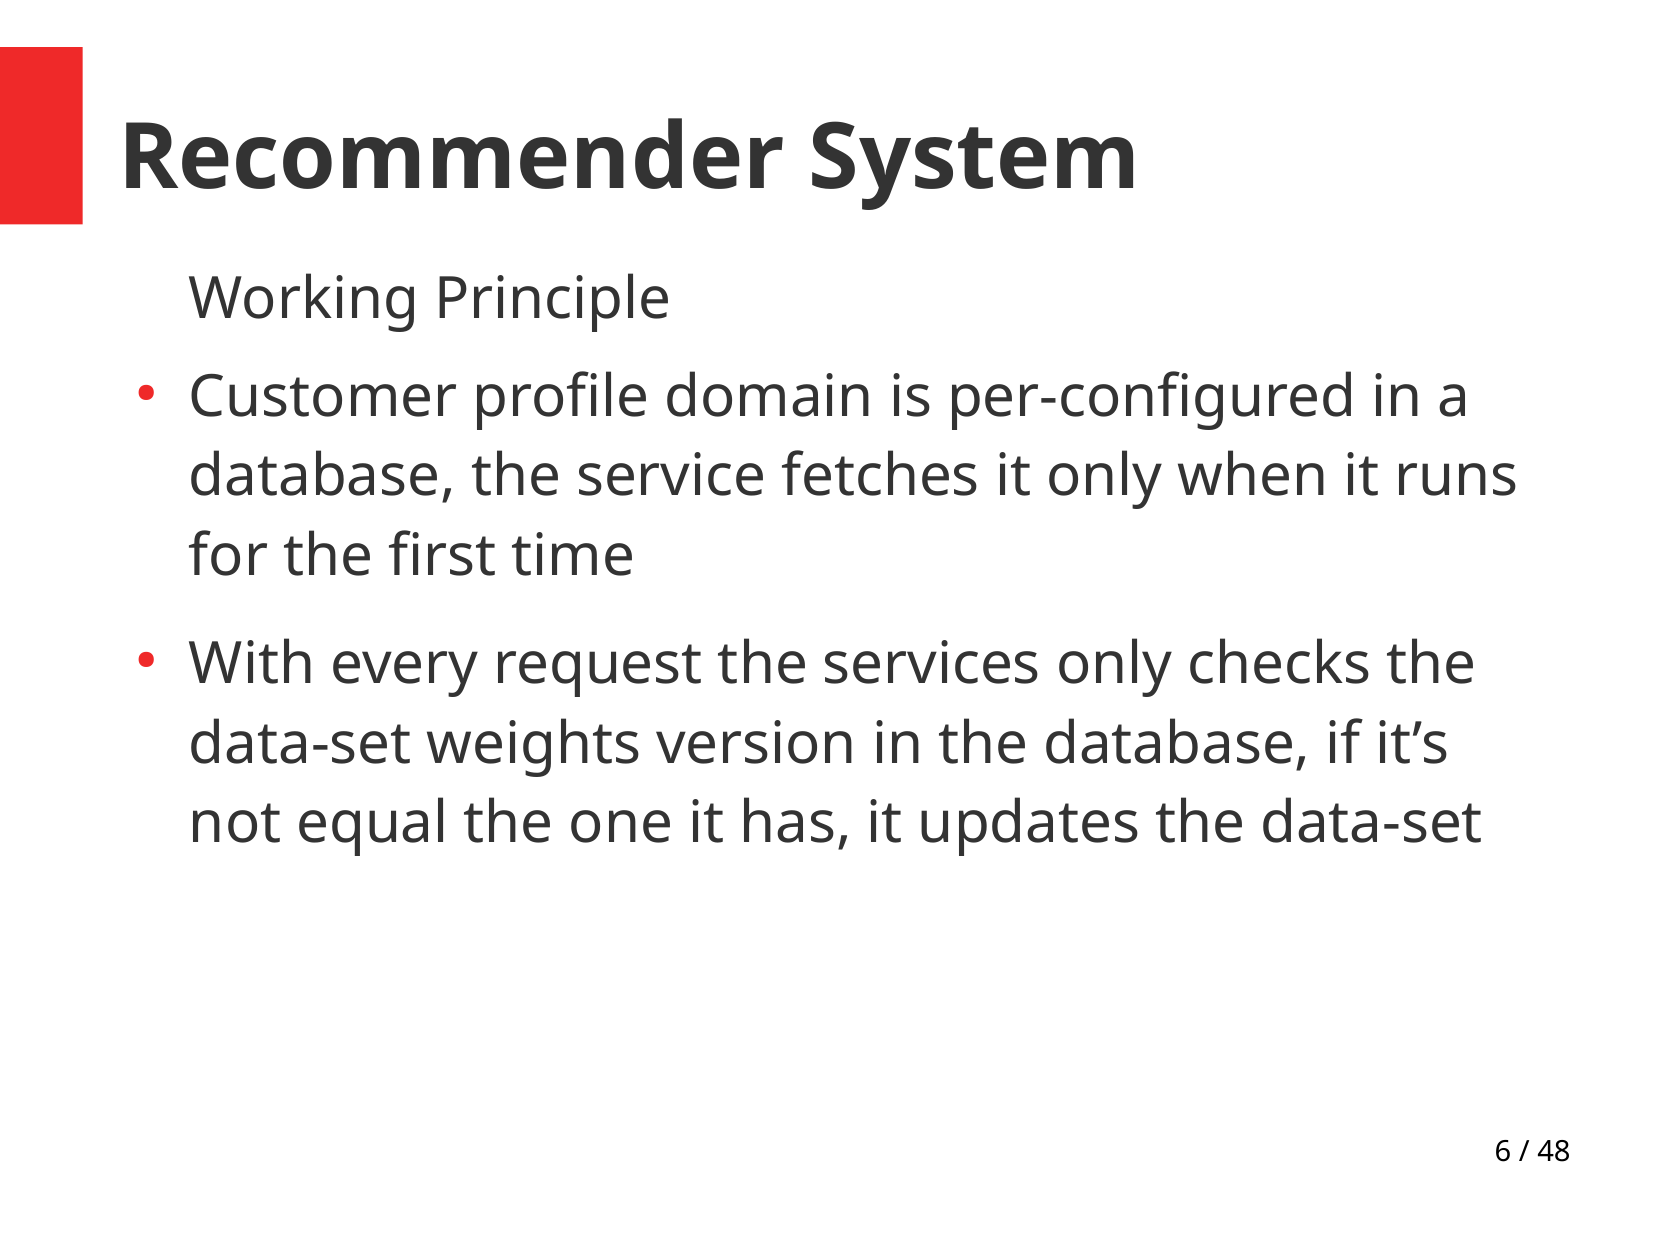

# Recommender System
Working Principle
Customer profile domain is per-configured in a database, the service fetches it only when it runs for the first time
With every request the services only checks the data-set weights version in the database, if it’s not equal the one it has, it updates the data-set
6